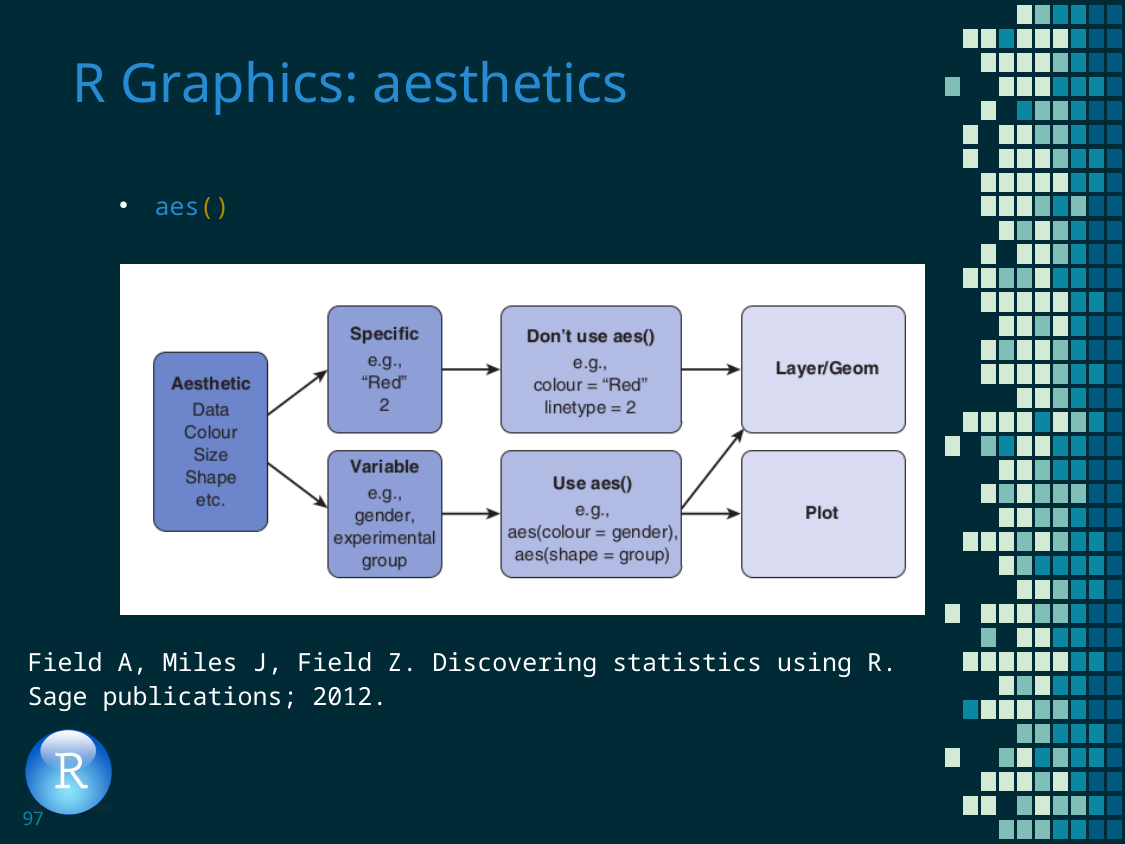

R Graphics: aesthetics
aes()
Field A, Miles J, Field Z. Discovering statistics using R.
Sage publications; 2012.